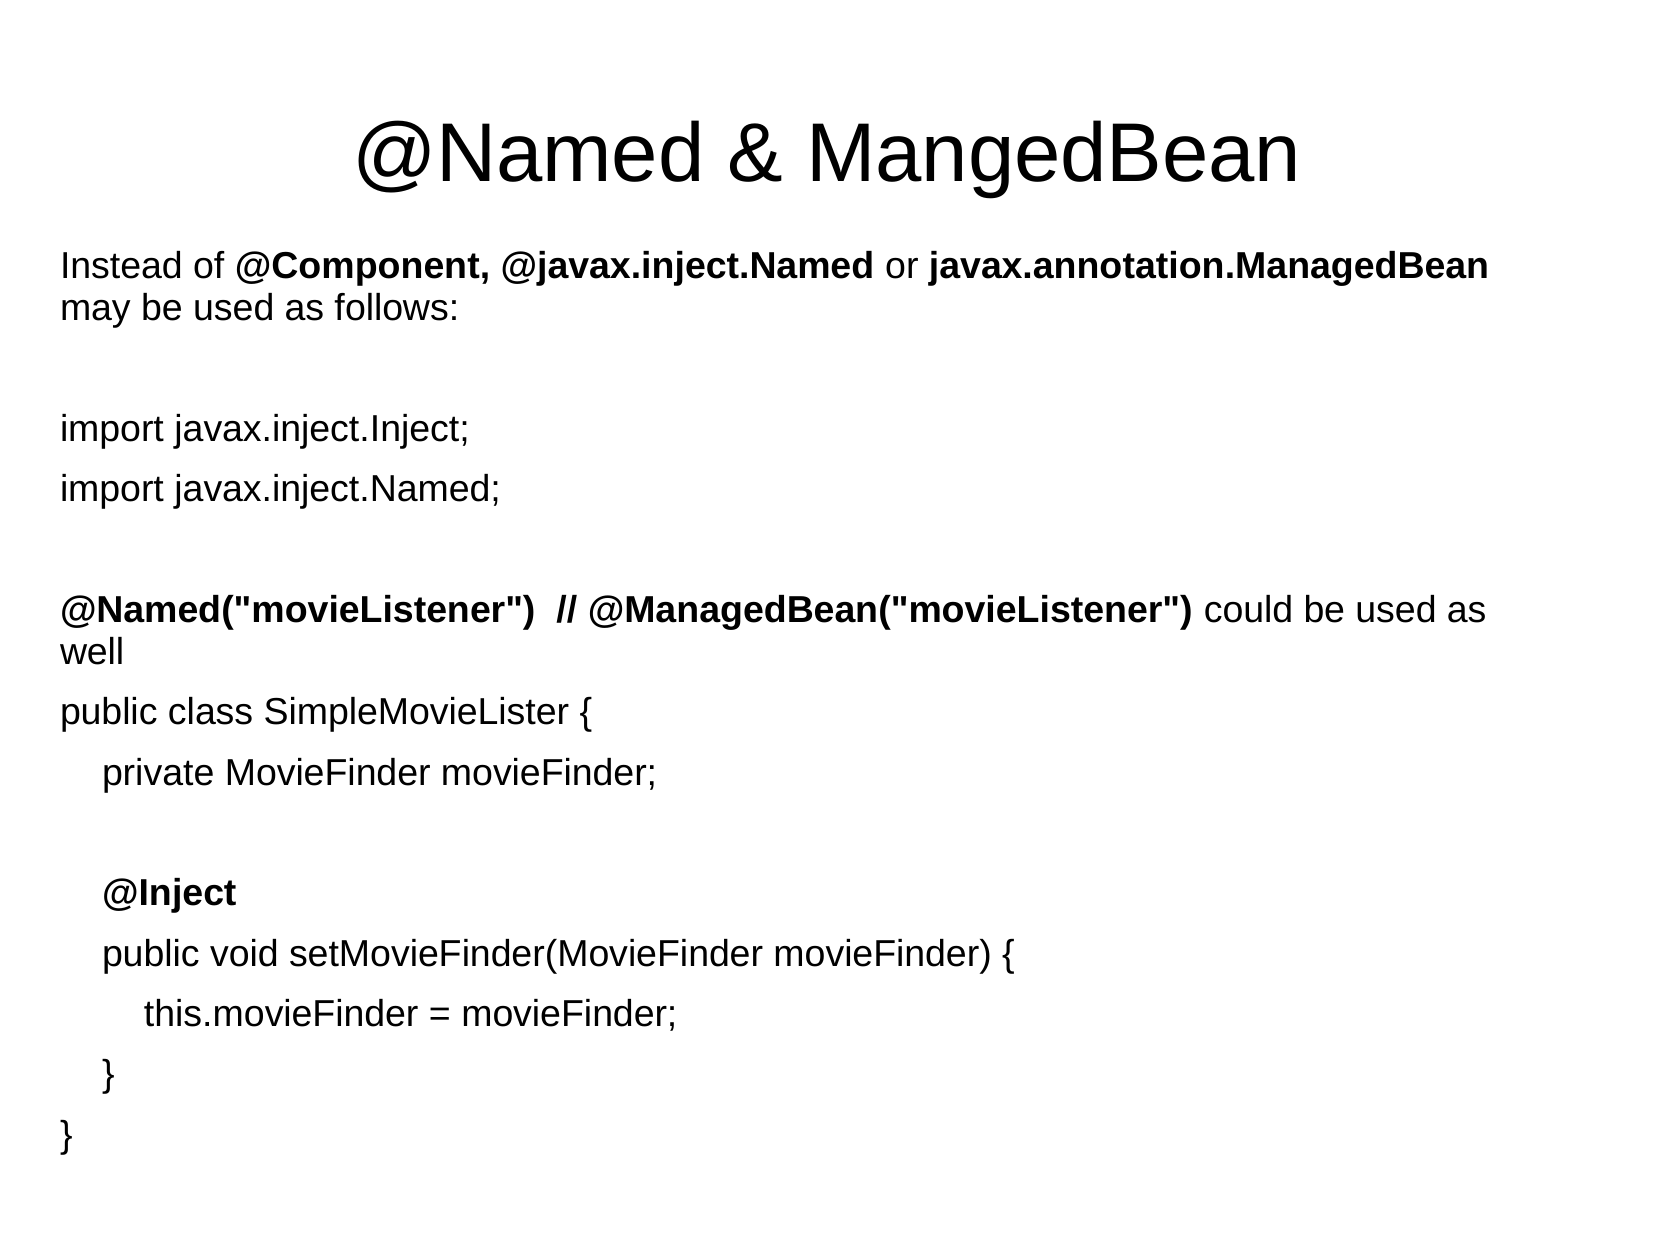

# @Named & MangedBean
Instead of @Component, @javax.inject.Named or javax.annotation.ManagedBean may be used as follows:
import javax.inject.Inject;
import javax.inject.Named;
@Named("movieListener") // @ManagedBean("movieListener") could be used as well
public class SimpleMovieLister {
 private MovieFinder movieFinder;
 @Inject
 public void setMovieFinder(MovieFinder movieFinder) {
 this.movieFinder = movieFinder;
 }
}